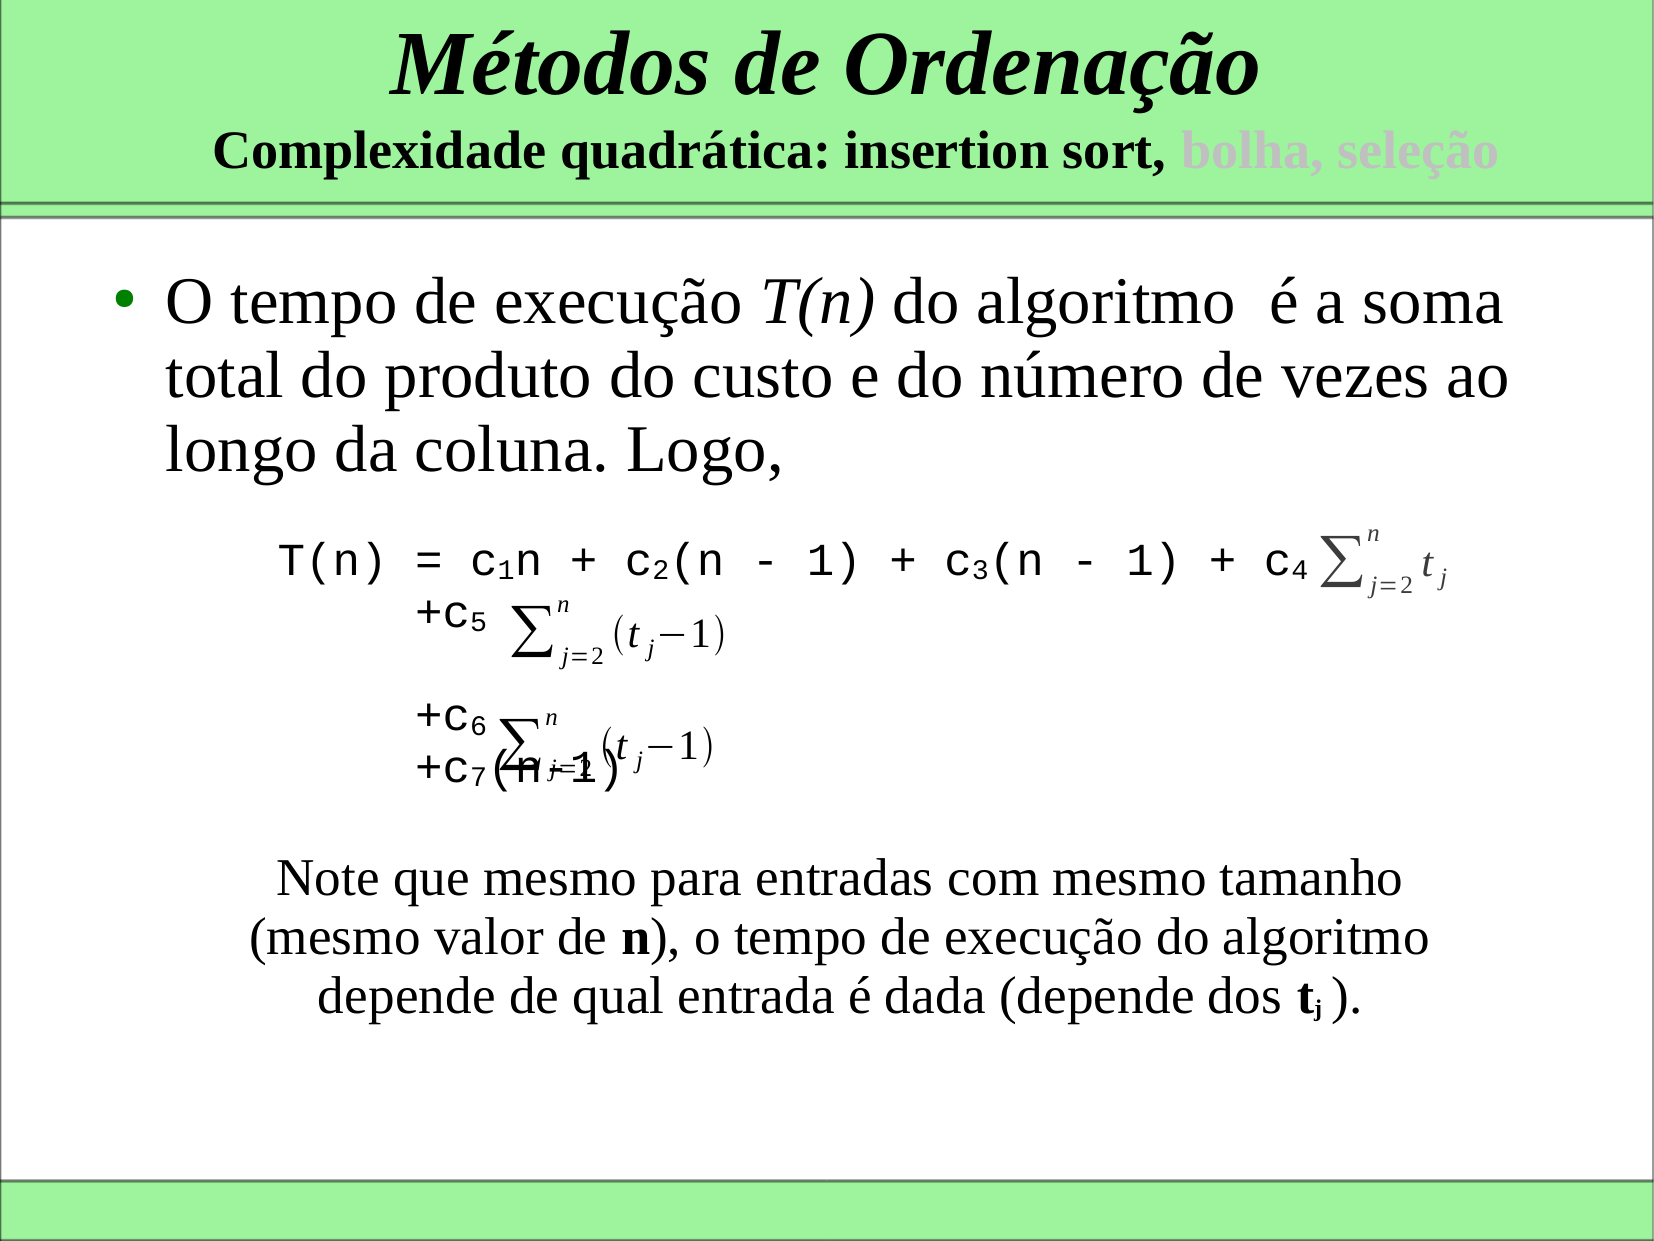

# Métodos de Ordenação
Complexidade quadrática: insertion sort, bolha, seleção
O tempo de execução T(n) do algoritmo é a soma total do produto do custo e do número de vezes ao longo da coluna. Logo,
 T(n) = c1n + c2(n - 1) + c3(n - 1) + c4
 +c5
 +c6
 +c7(n-1)
Note que mesmo para entradas com mesmo tamanho
(mesmo valor de n), o tempo de execução do algoritmo
depende de qual entrada é dada (depende dos tj ).